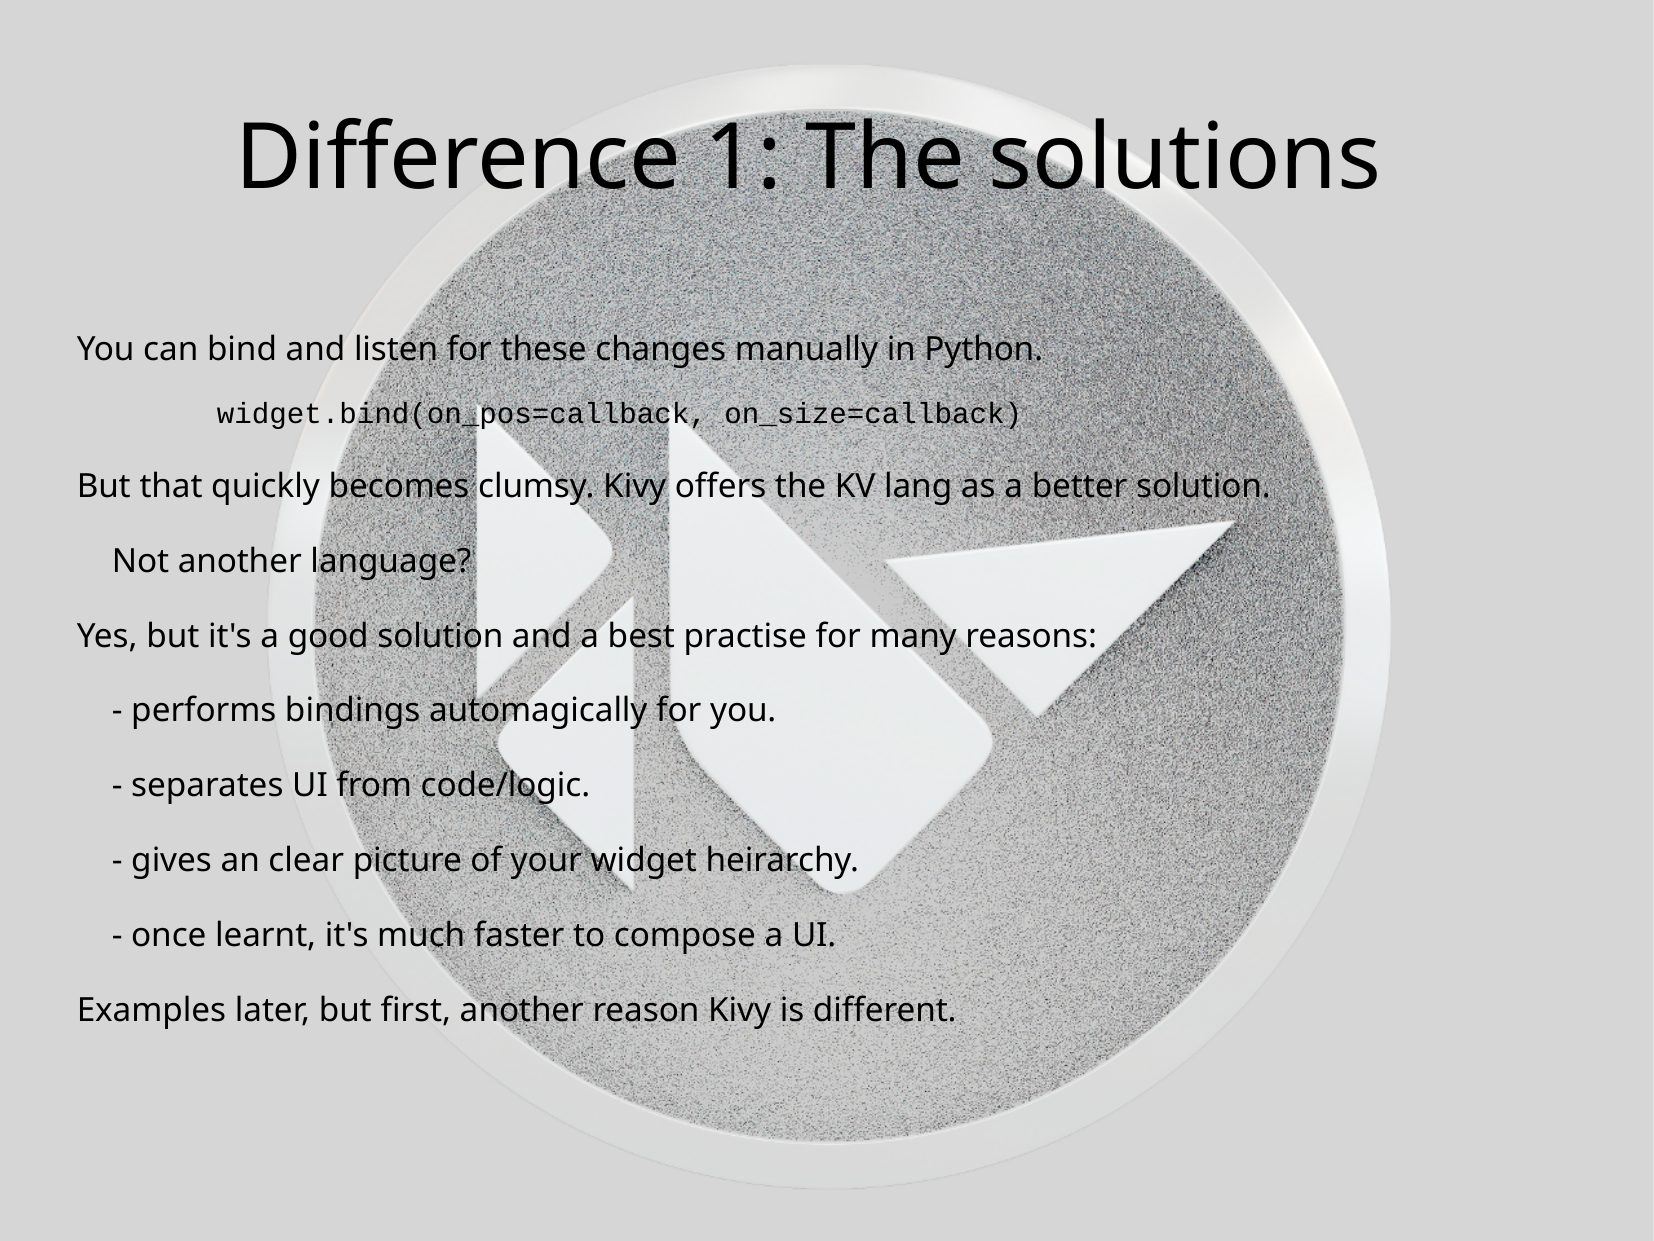

# Difference 1: The solutions
You can bind and listen for these changes manually in Python.
 widget.bind(on_pos=callback, on_size=callback)
But that quickly becomes clumsy. Kivy offers the KV lang as a better solution.
 Not another language?
Yes, but it's a good solution and a best practise for many reasons:
 - performs bindings automagically for you.
 - separates UI from code/logic.
 - gives an clear picture of your widget heirarchy.
 - once learnt, it's much faster to compose a UI.
Examples later, but first, another reason Kivy is different.